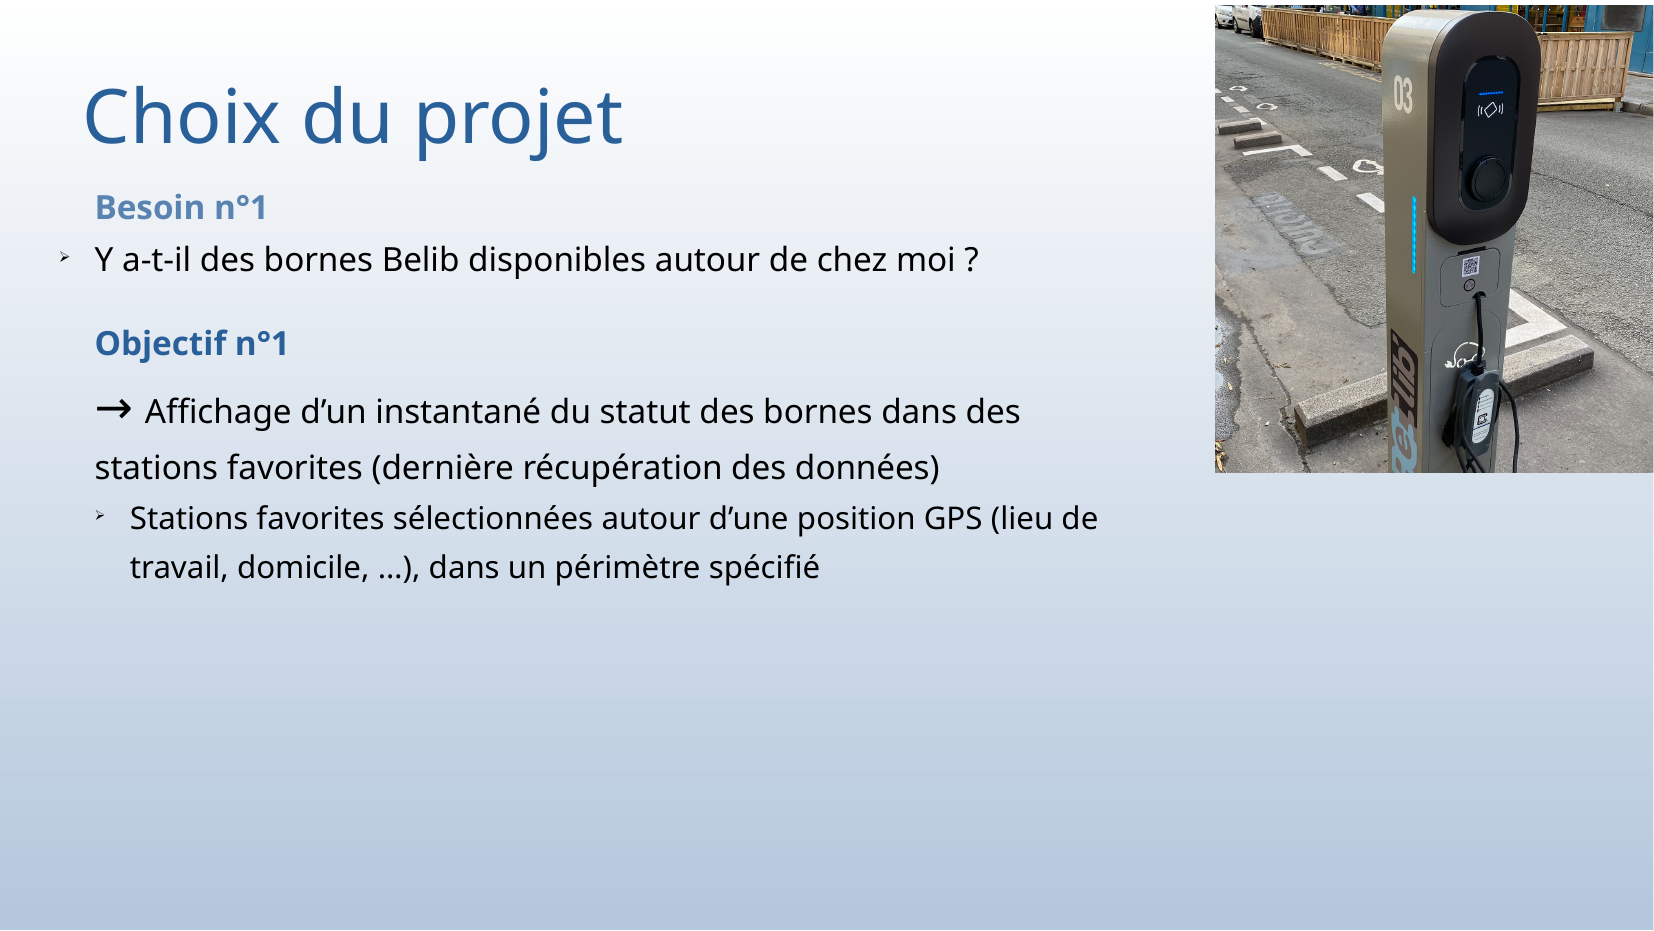

# Choix du projet
Besoin n°1
Y a-t-il des bornes Belib disponibles autour de chez moi ?
Objectif n°1
→ Affichage d’un instantané du statut des bornes dans des stations favorites (dernière récupération des données)
Stations favorites sélectionnées autour d’une position GPS (lieu de travail, domicile, …), dans un périmètre spécifié